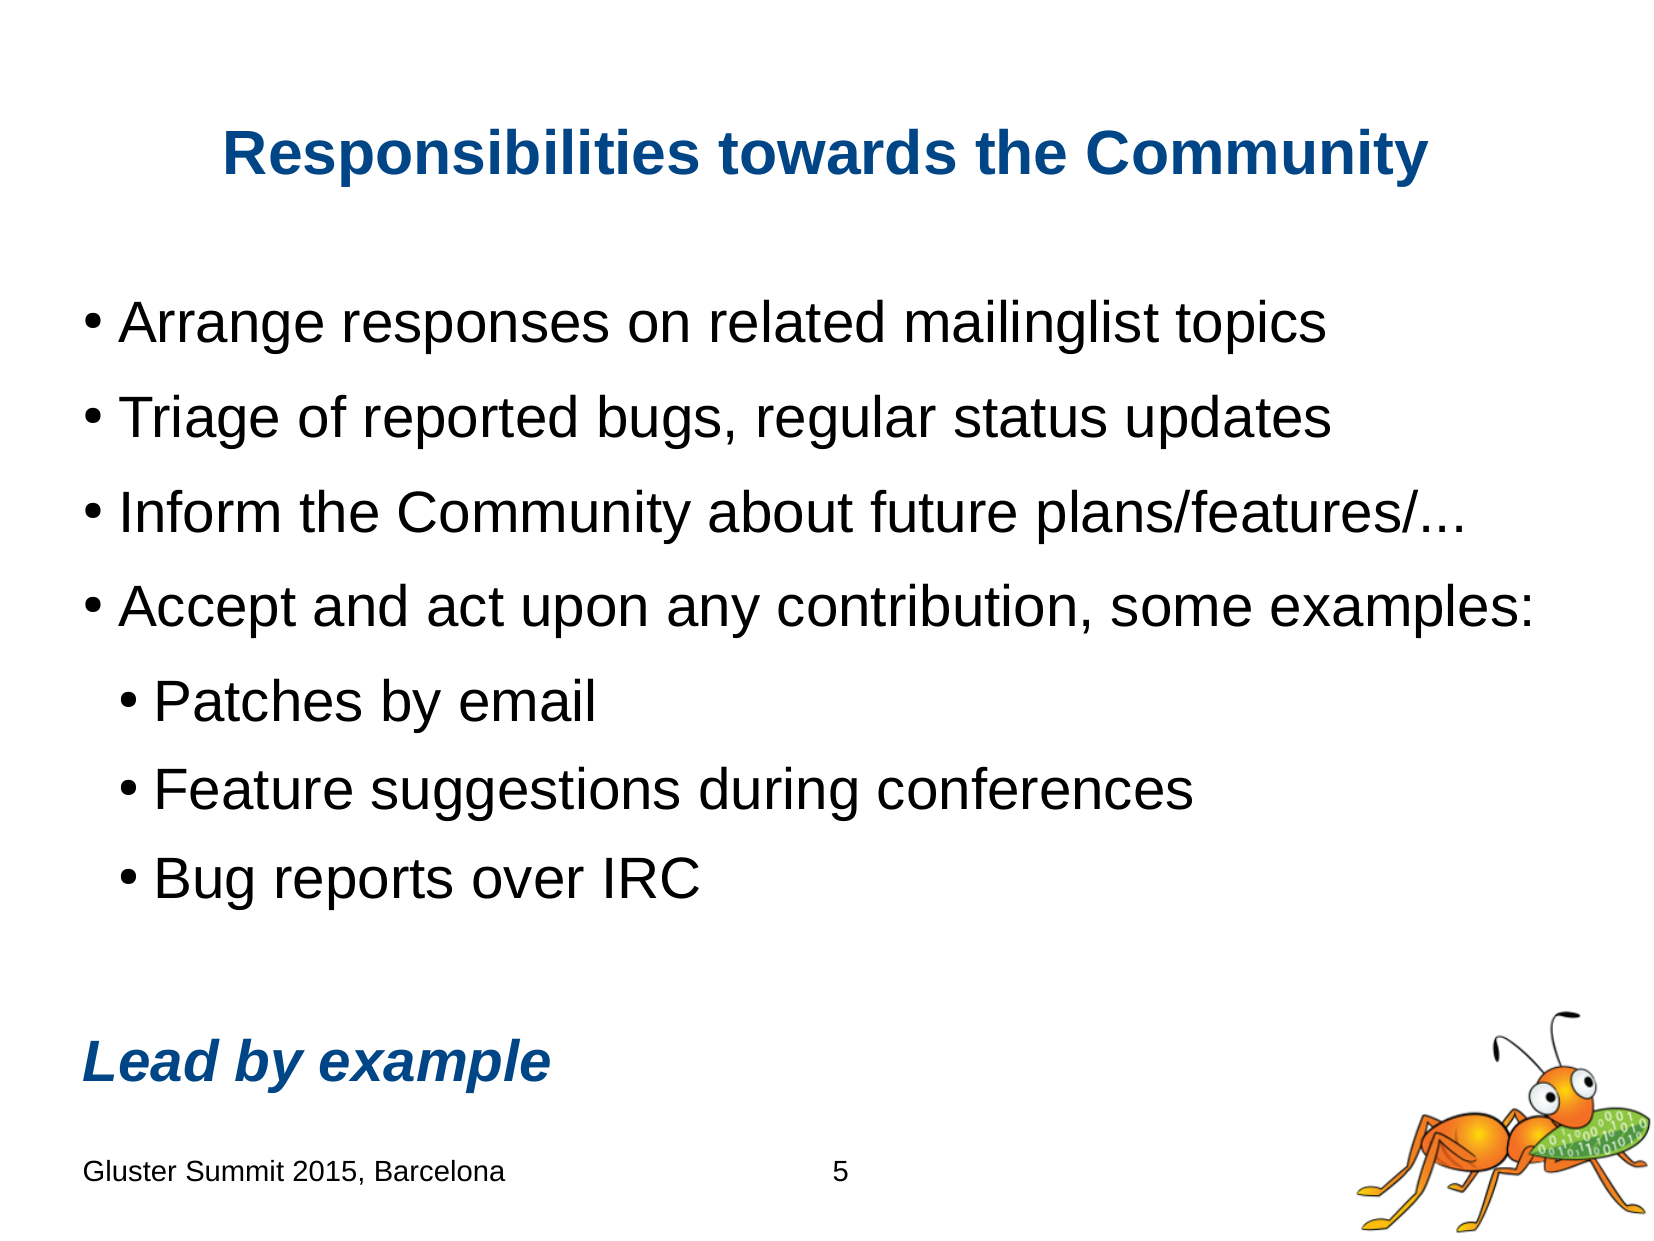

# Responsibilities towards the Community
Arrange responses on related mailinglist topics
Triage of reported bugs, regular status updates
Inform the Community about future plans/features/...
Accept and act upon any contribution, some examples:
Patches by email
Feature suggestions during conferences
Bug reports over IRC
Lead by example
Gluster Summit 2015, Barcelona
5